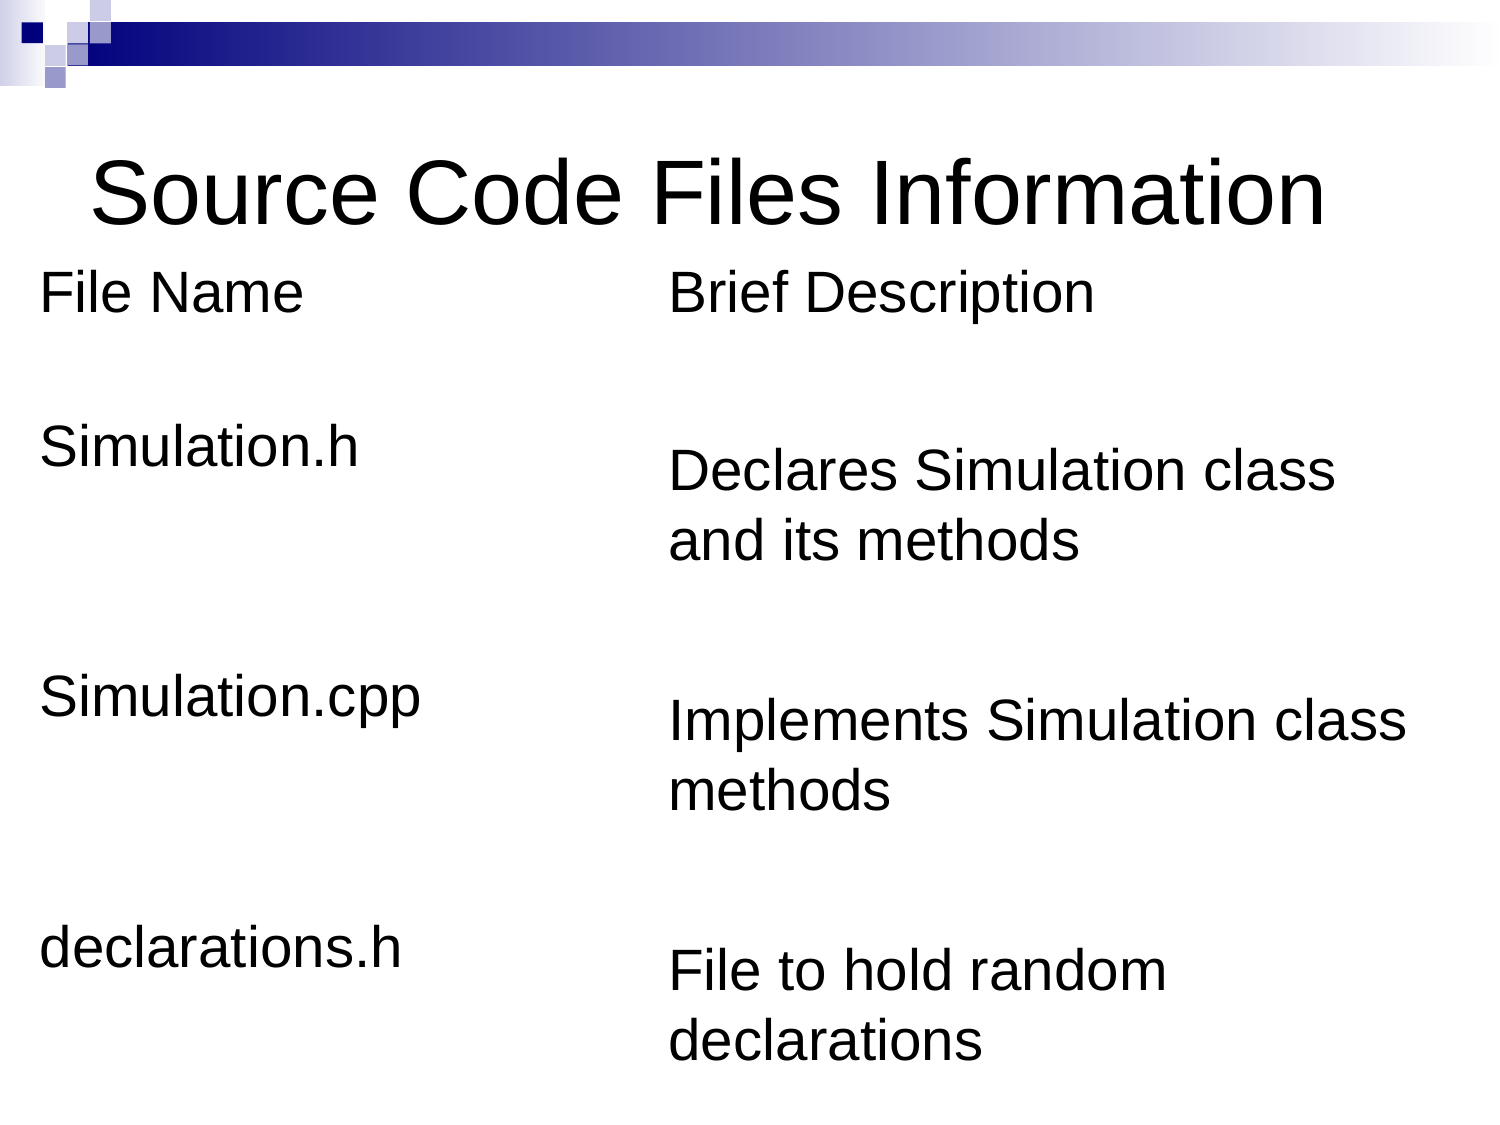

# Source Code Files Information
| File Name | Brief Description |
| --- | --- |
| Simulation.h | Declares Simulation class and its methods |
| Simulation.cpp | Implements Simulation class methods |
| declarations.h | File to hold random declarations |
| | |